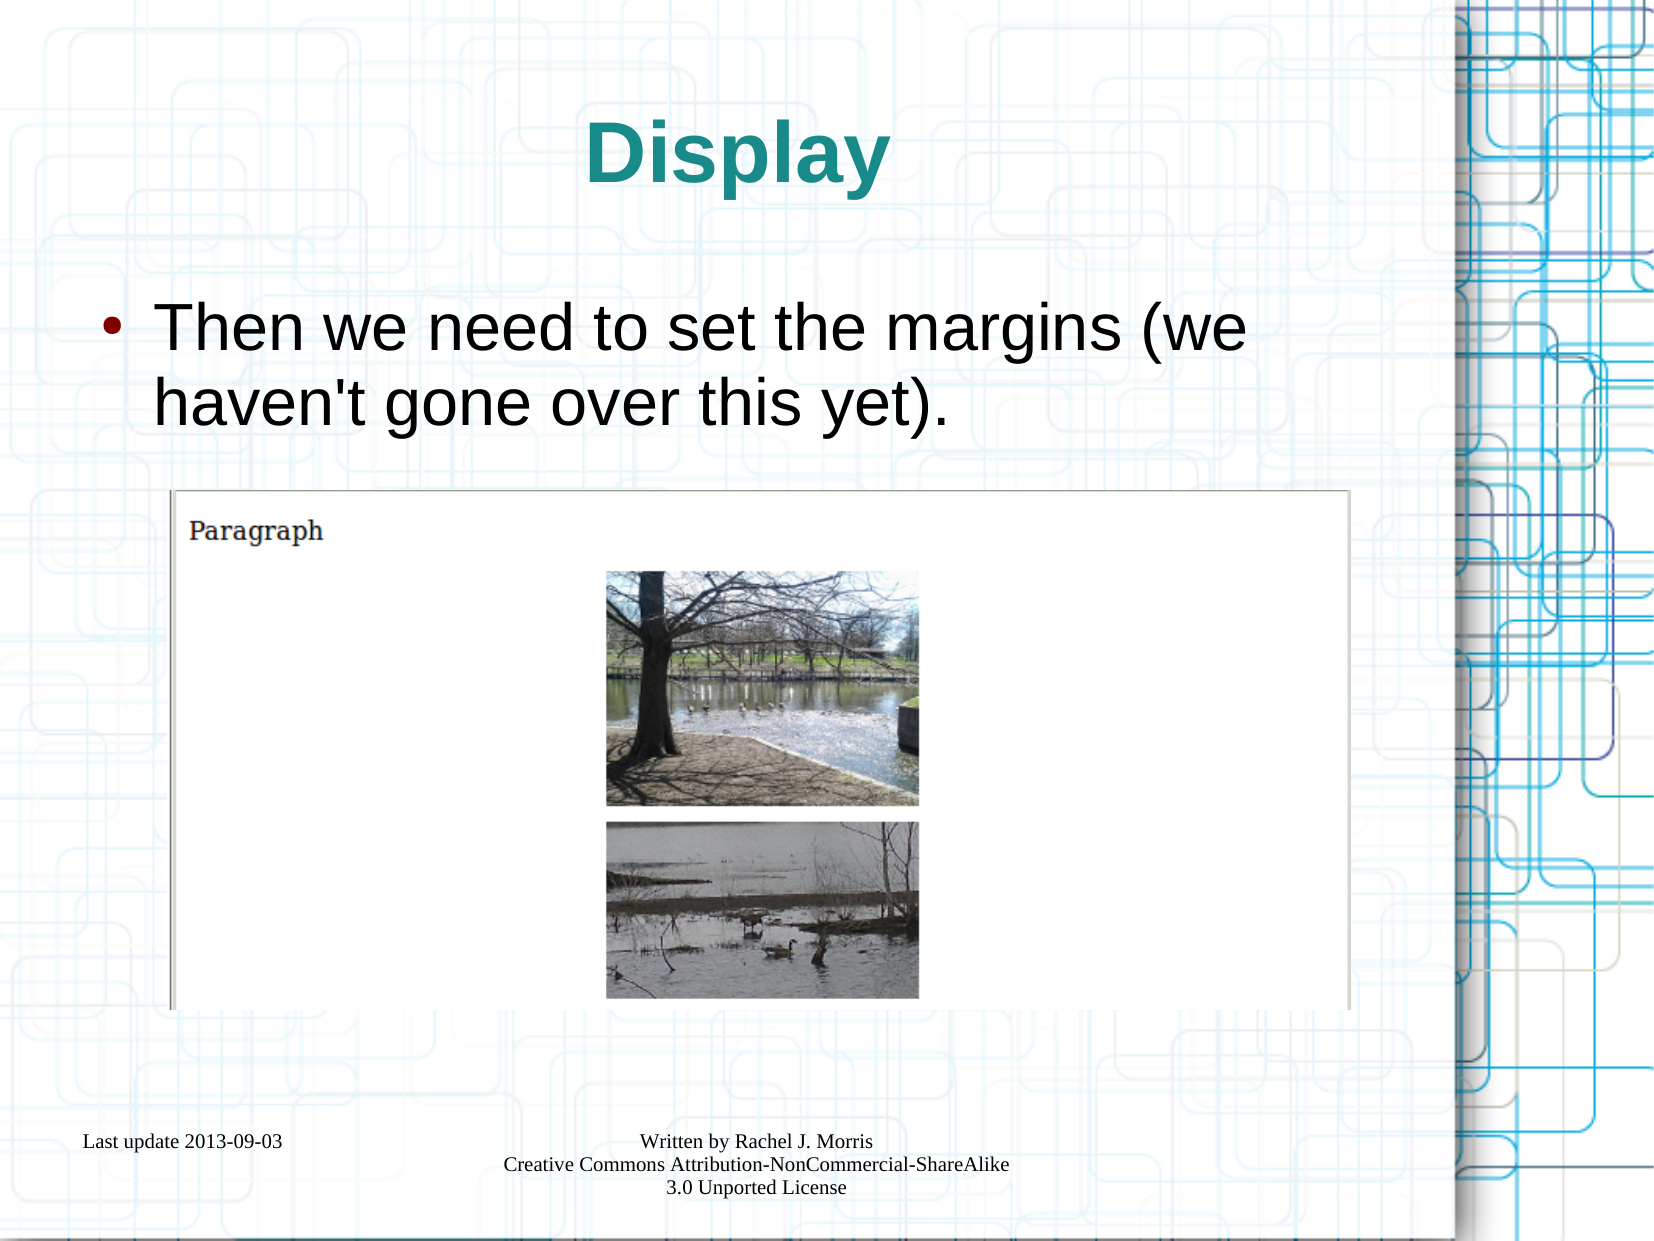

# Display
Then we need to set the margins (we haven't gone over this yet).